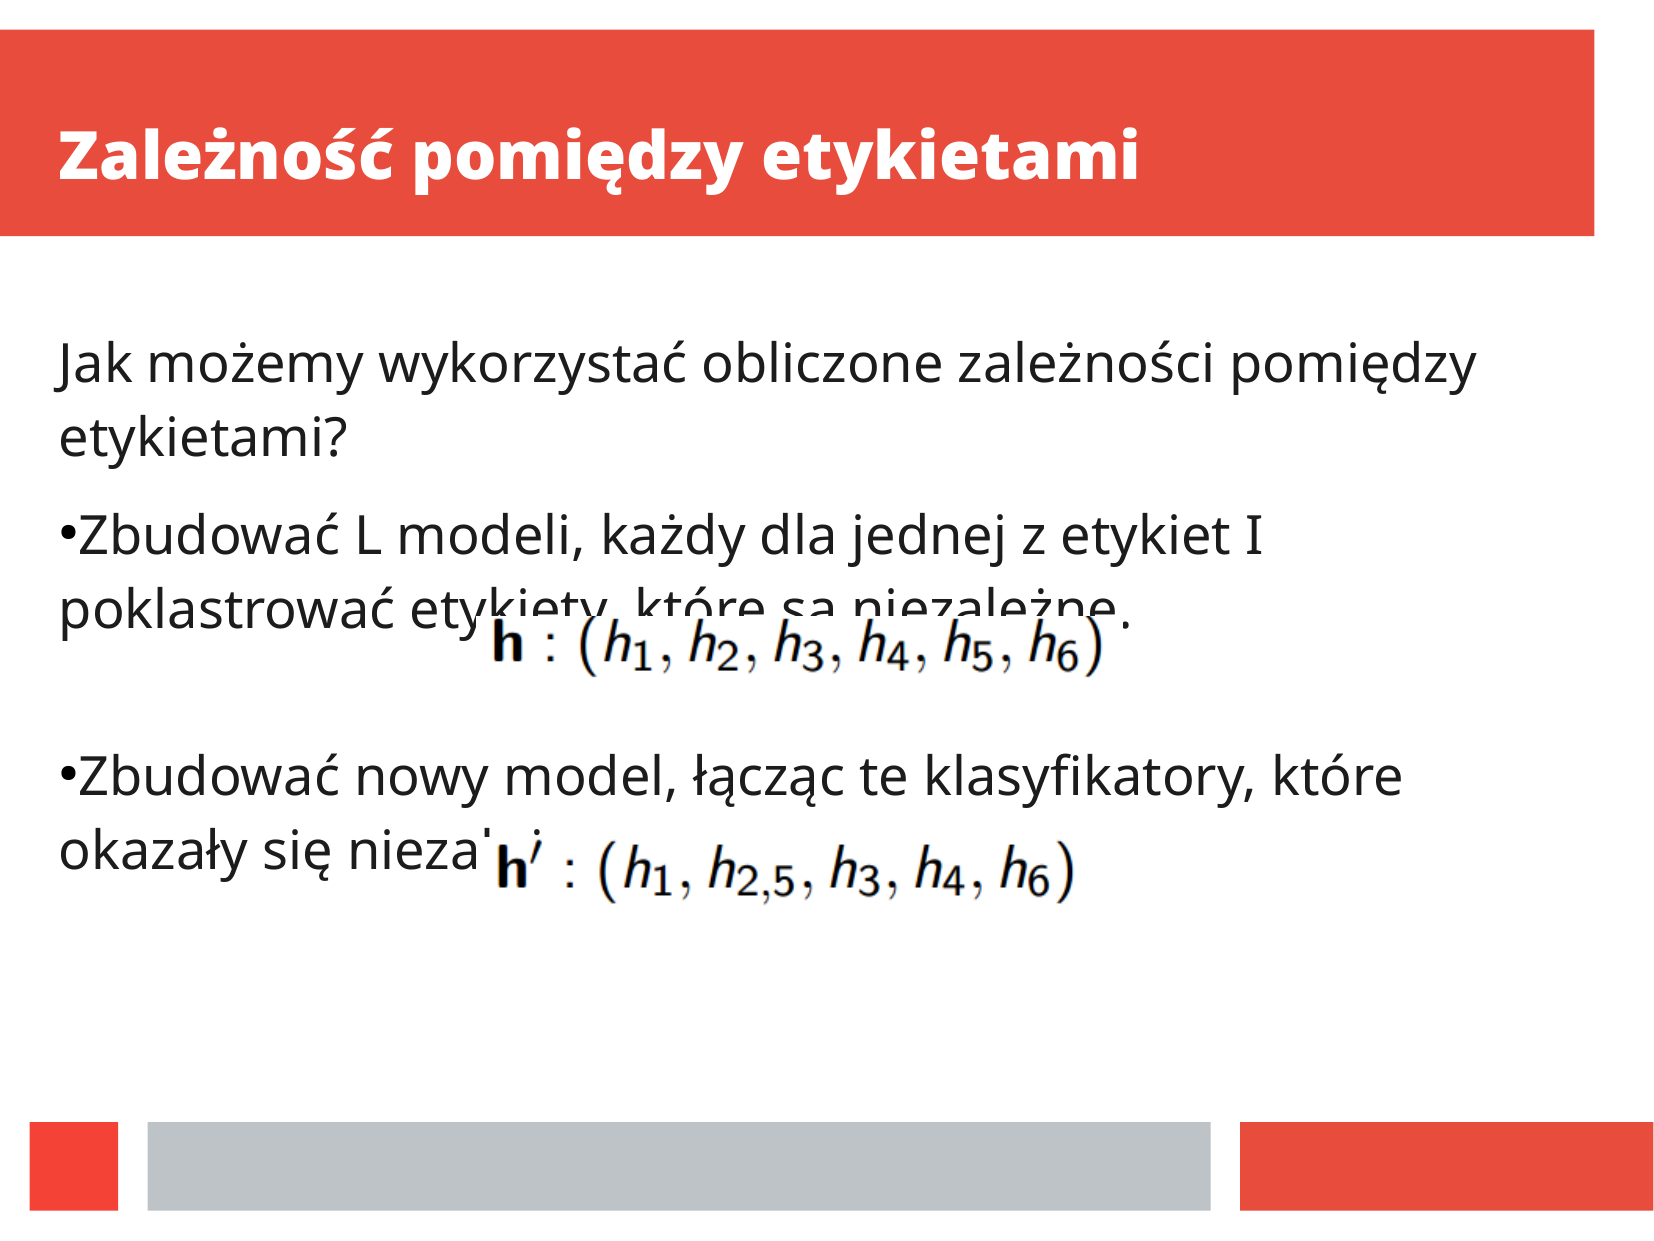

# Zależność pomiędzy etykietami
Jak możemy wykorzystać obliczone zależności pomiędzy etykietami?
Zbudować L modeli, każdy dla jednej z etykiet I poklastrować etykiety, które są niezależne.
Zbudować nowy model, łącząc te klasyfikatory, które okazały się niezależne